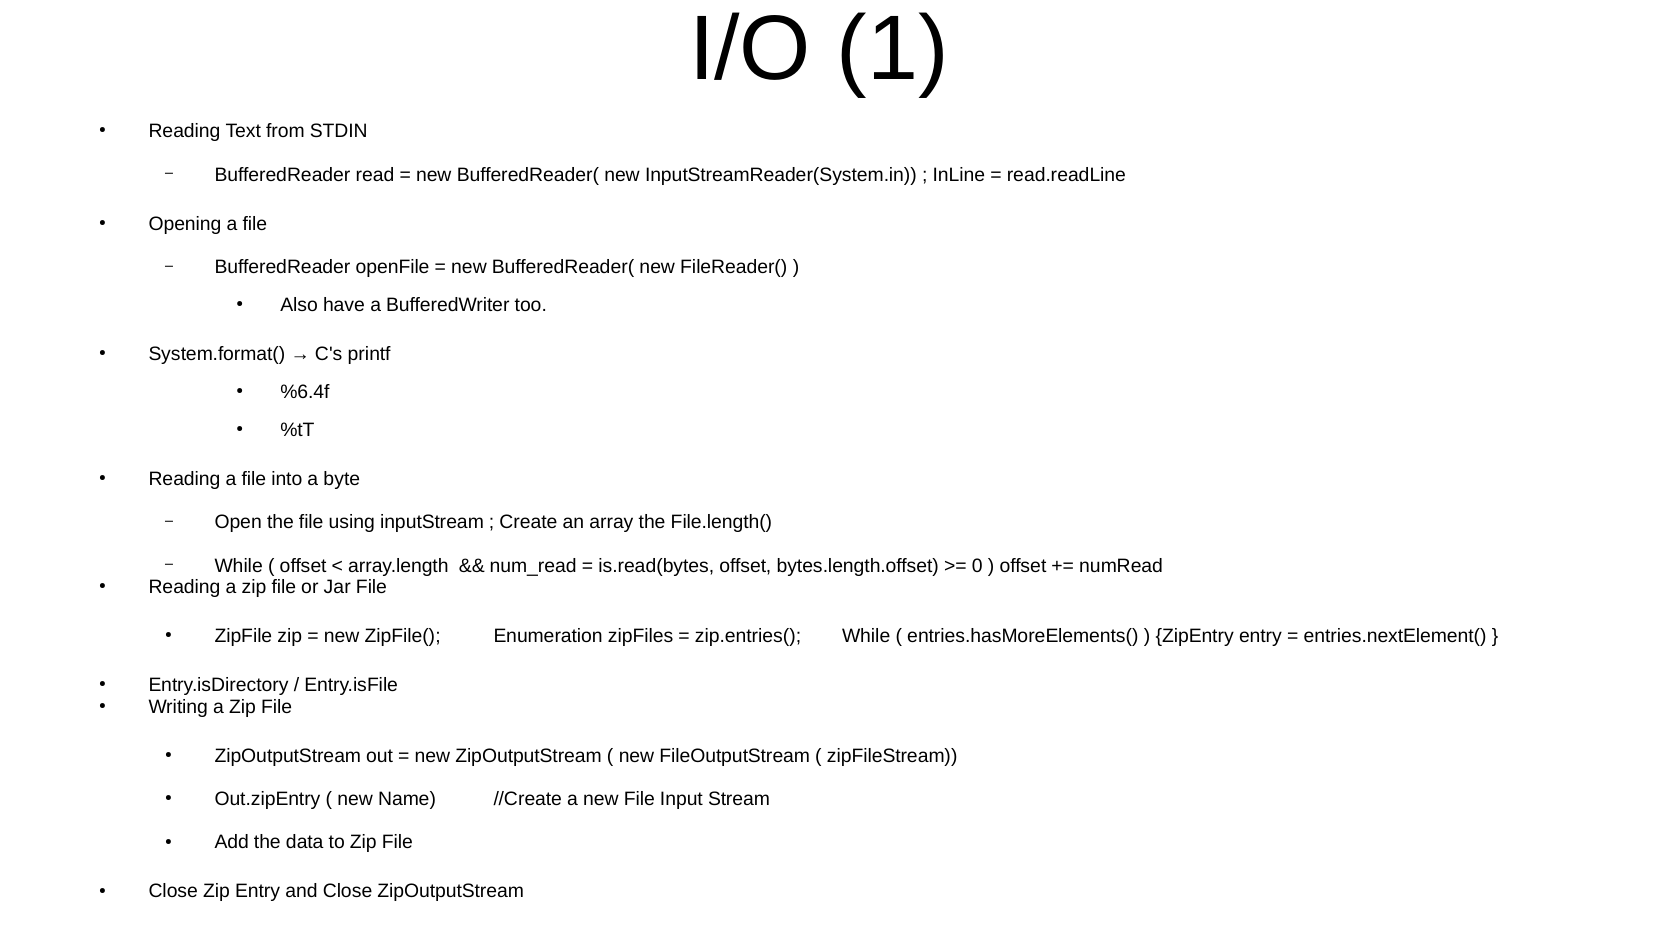

# I/O (1)
Reading Text from STDIN
BufferedReader read = new BufferedReader( new InputStreamReader(System.in)) ; InLine = read.readLine
Opening a file
BufferedReader openFile = new BufferedReader( new FileReader() )
Also have a BufferedWriter too.
System.format() → C's printf
%6.4f
%tT
Reading a file into a byte
Open the file using inputStream ; Create an array the File.length()
While ( offset < array.length && num_read = is.read(bytes, offset, bytes.length.offset) >= 0 ) offset += numRead
Reading a zip file or Jar File
ZipFile zip = new ZipFile();	Enumeration zipFiles = zip.entries(); 	While ( entries.hasMoreElements() ) {ZipEntry entry = entries.nextElement() }
Entry.isDirectory / Entry.isFile
Writing a Zip File
ZipOutputStream out = new ZipOutputStream ( new FileOutputStream ( zipFileStream))
Out.zipEntry ( new Name)				//Create a new File Input Stream
Add the data to Zip File
Close Zip Entry and Close ZipOutputStream